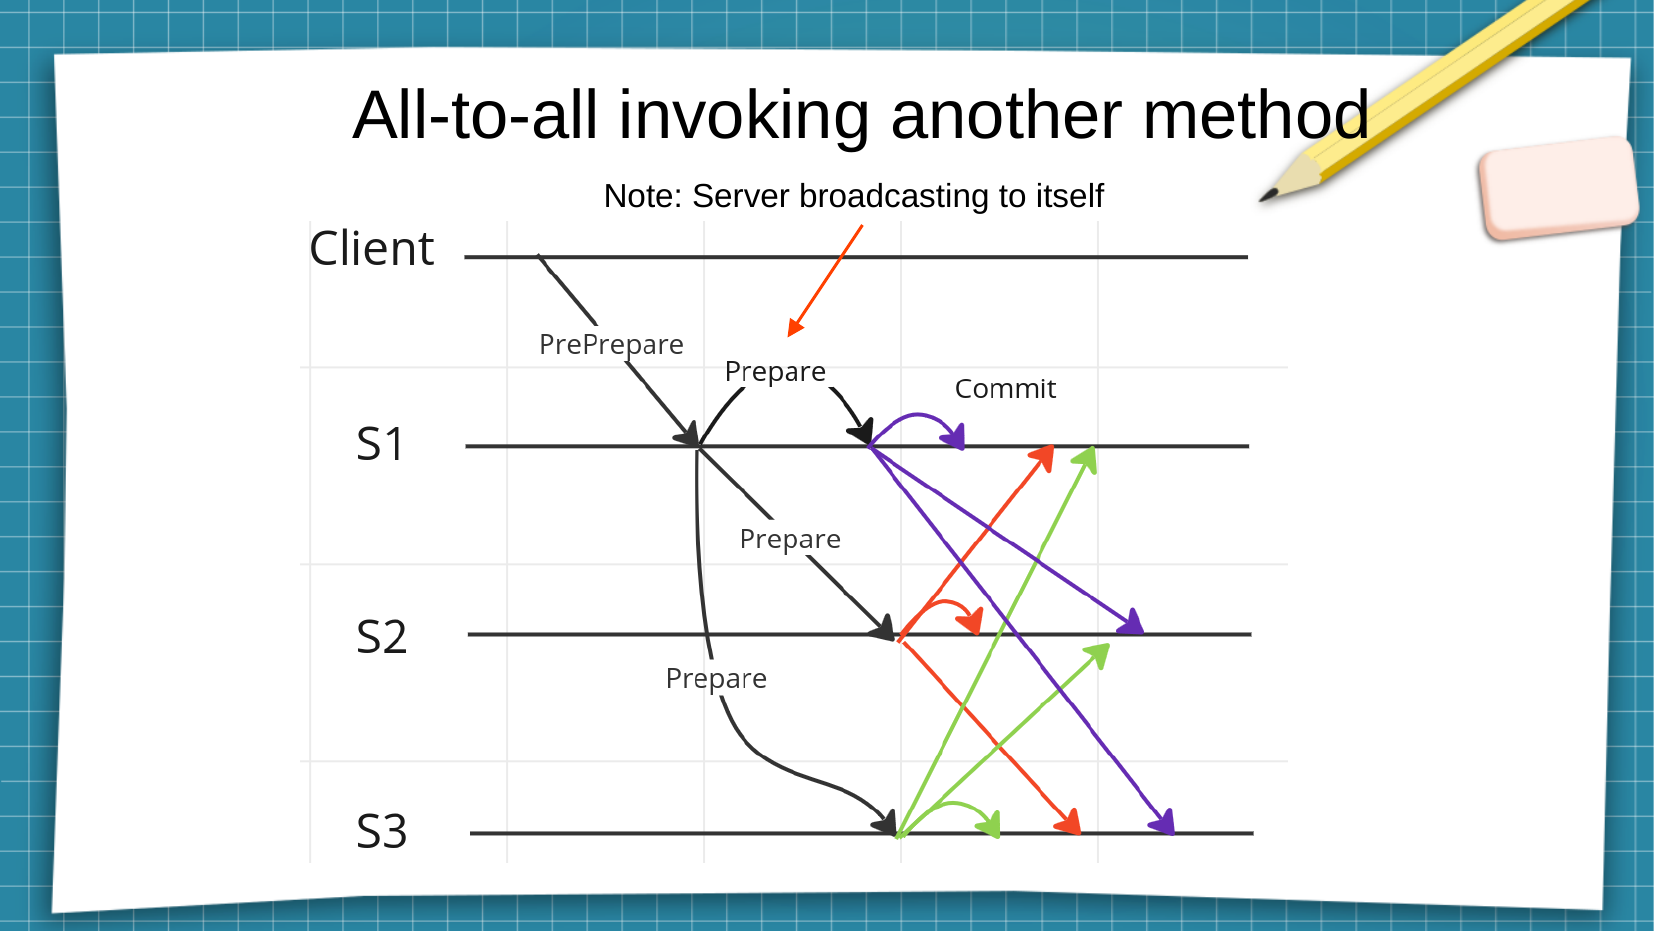

# All-to-all invoking another method
Note: Server broadcasting to itself